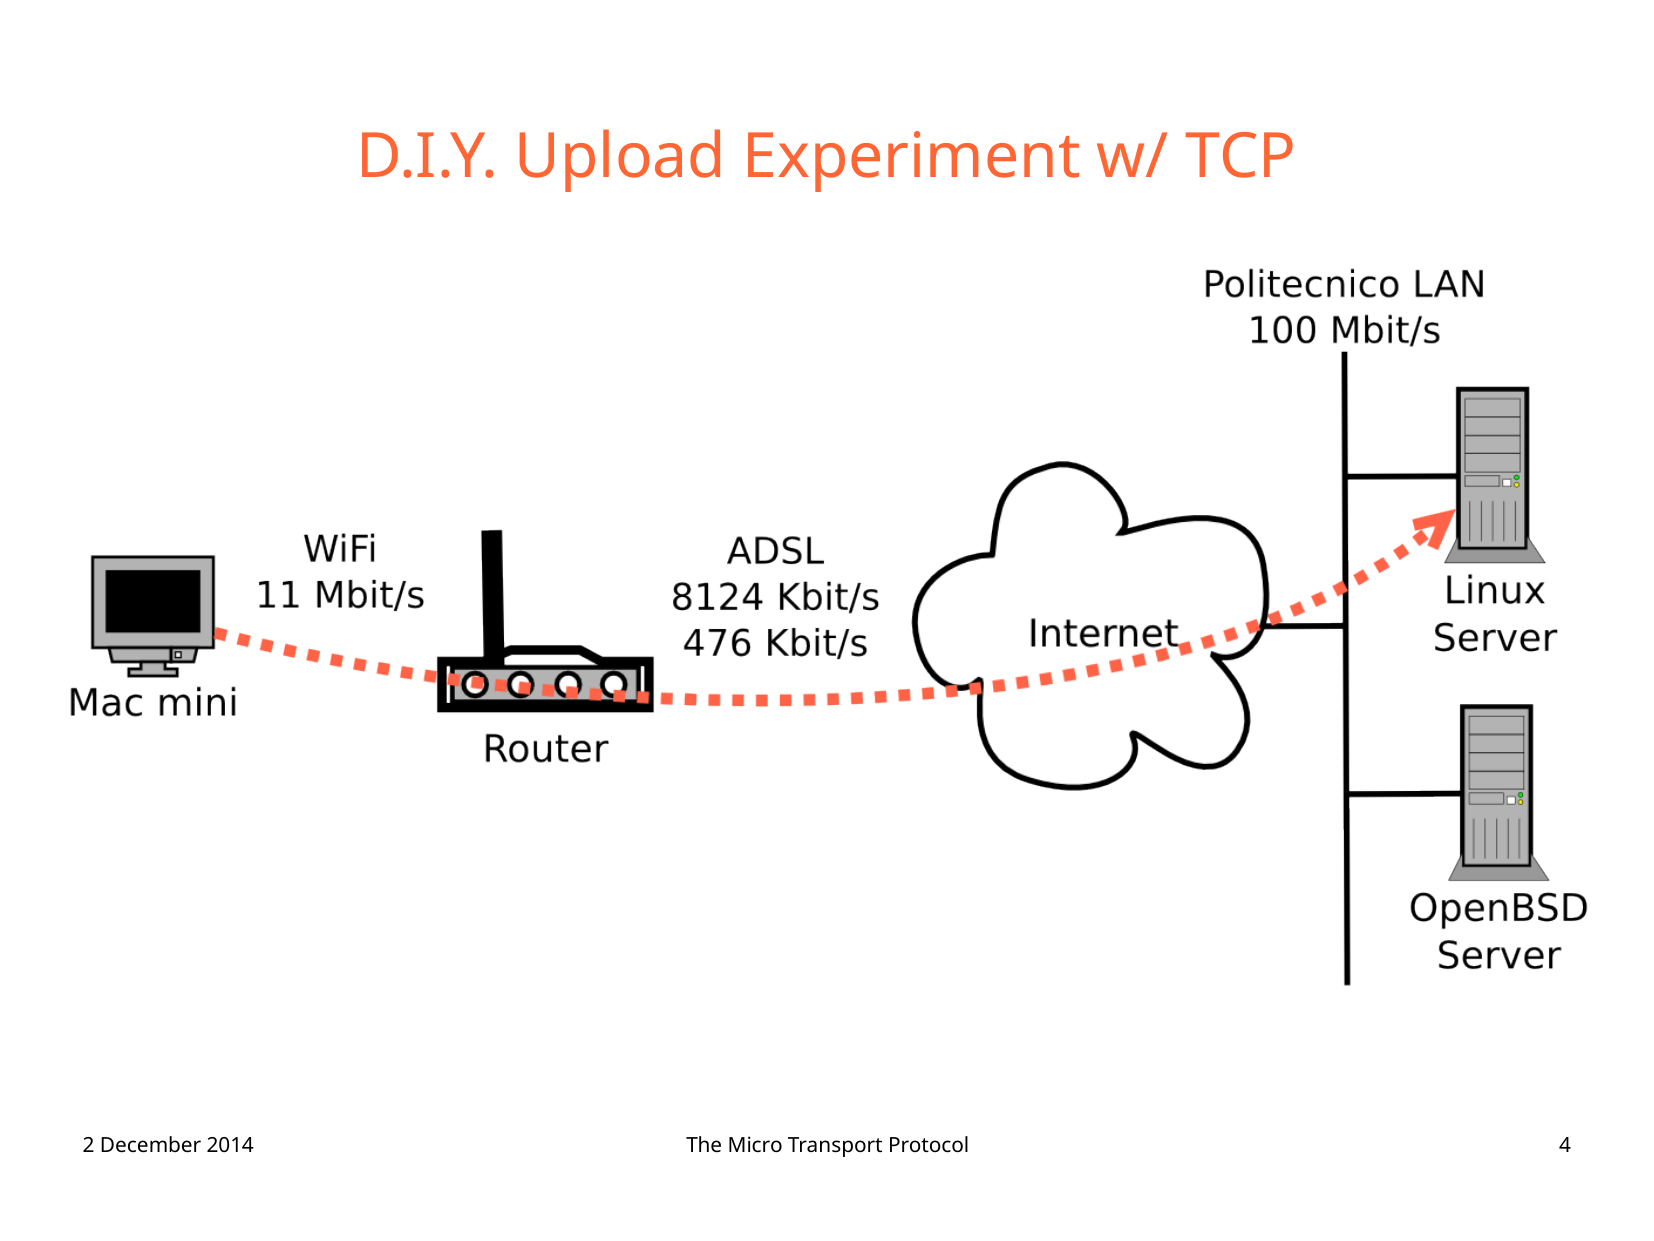

# D.I.Y. Upload Experiment w/ TCP
2 December 2014
The Micro Transport Protocol
4